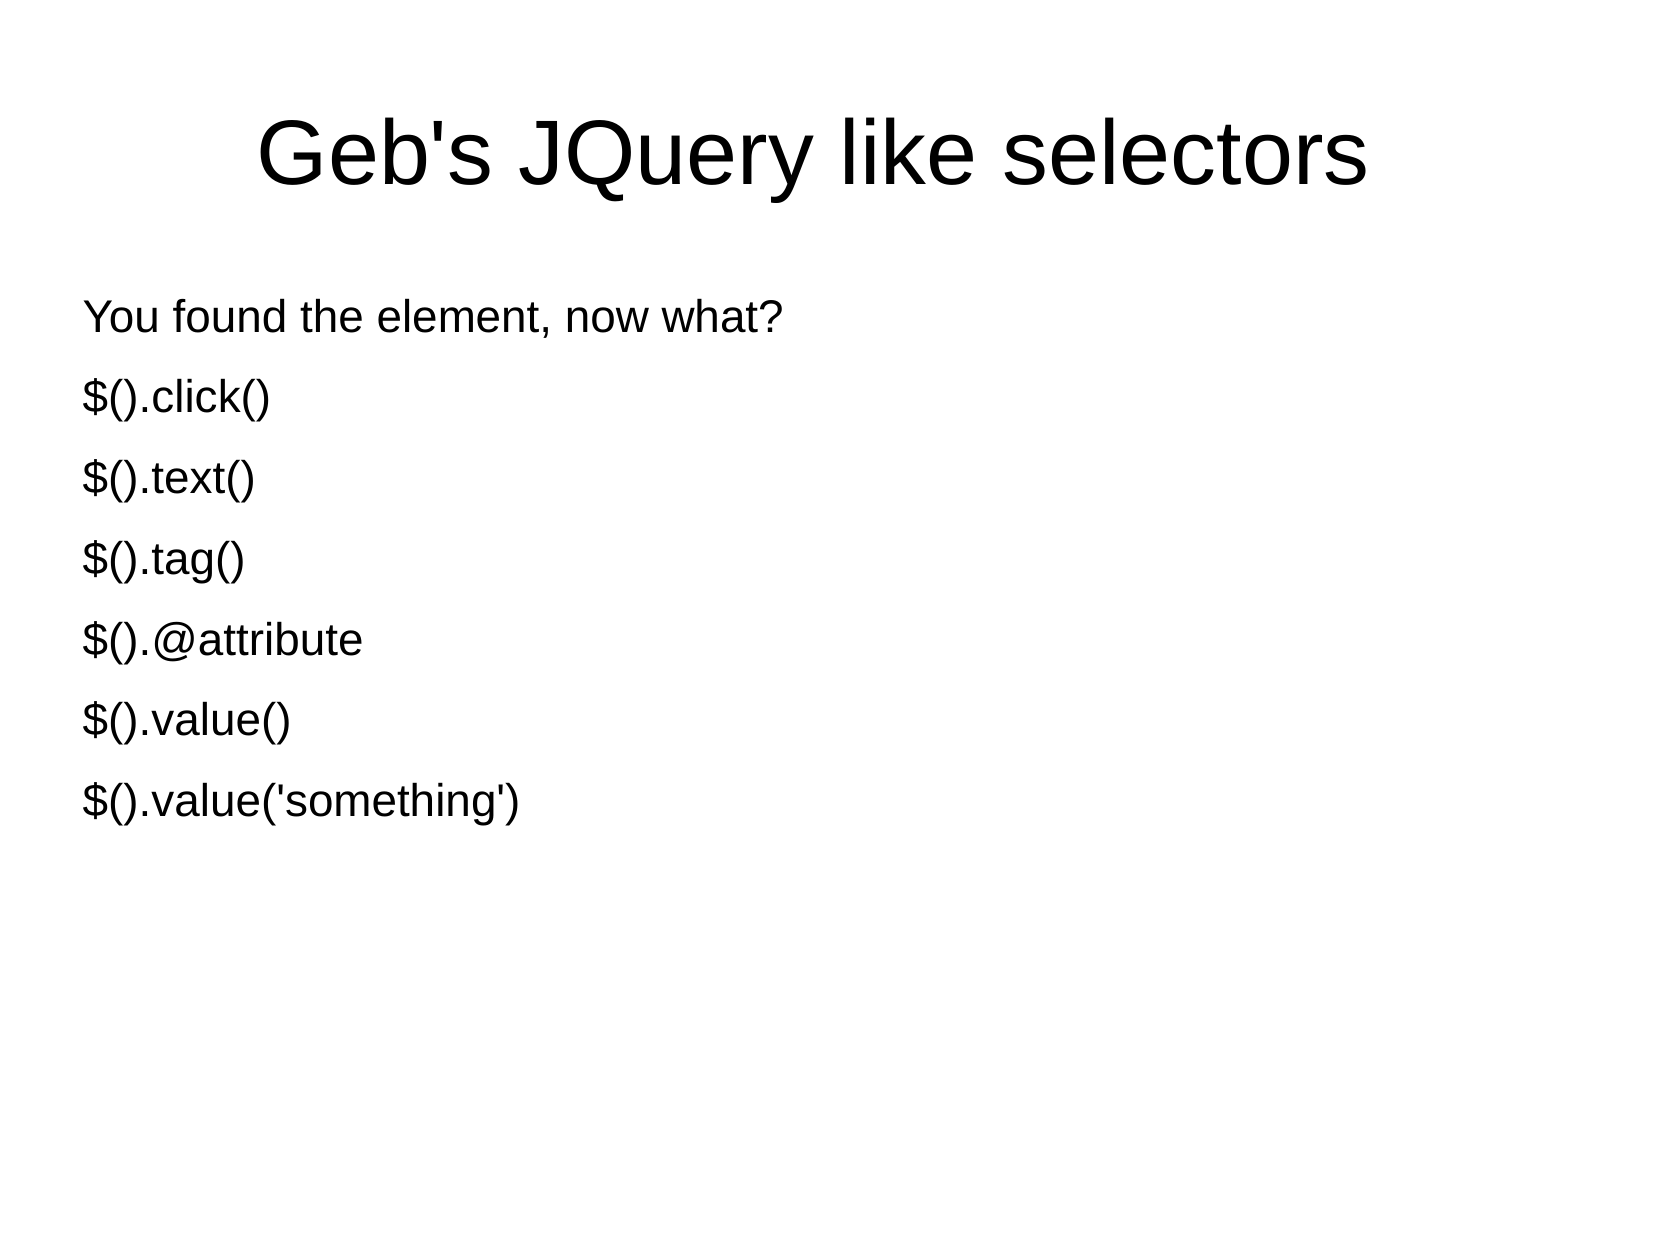

# Geb's JQuery like selectors
You found the element, now what?
$().click()
$().text()
$().tag()
$().@attribute
$().value()
$().value('something')